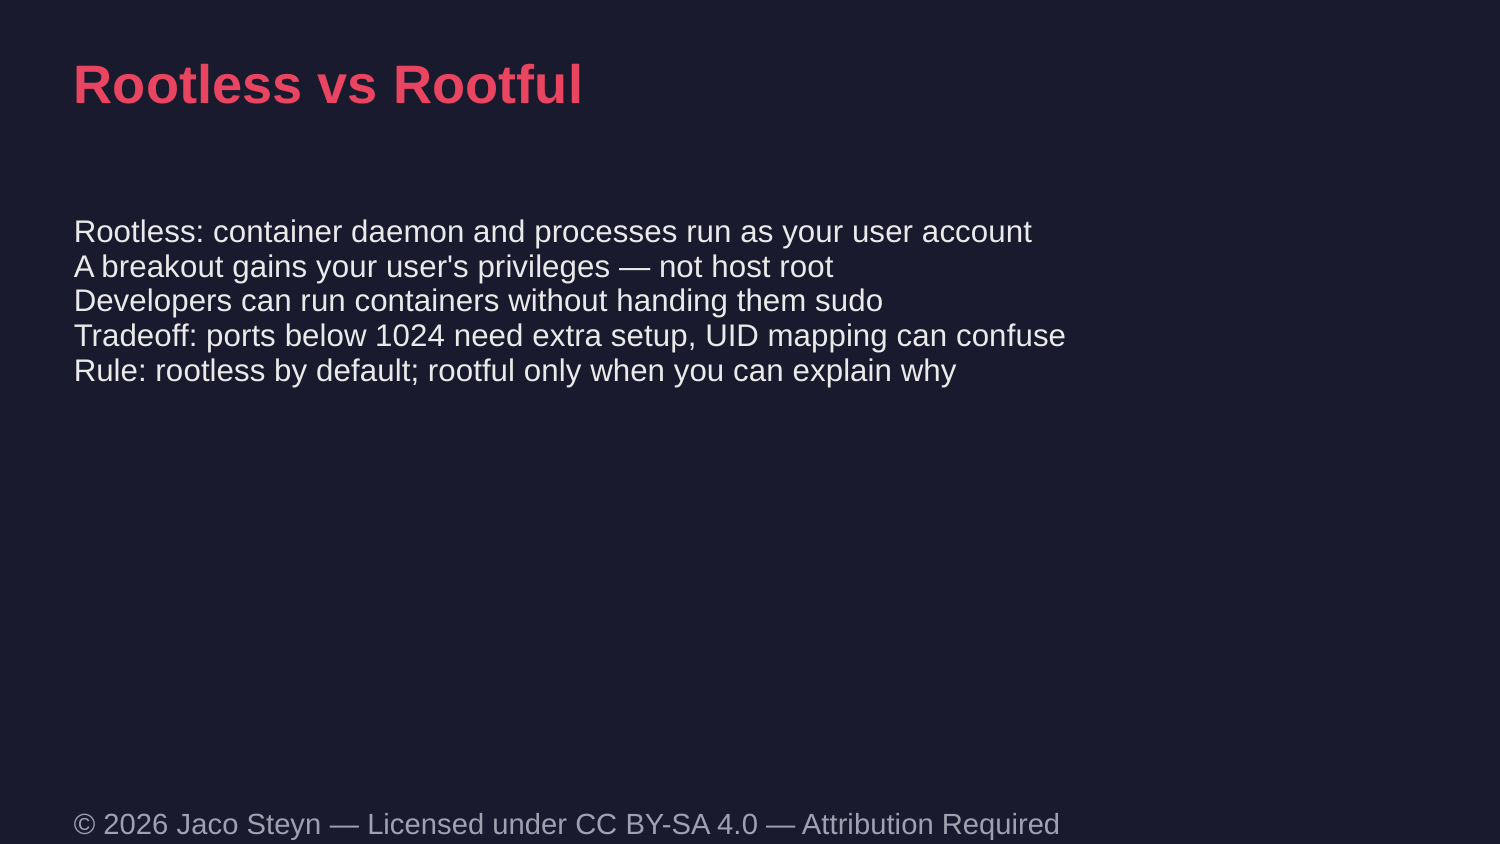

Rootless vs Rootful
Rootless: container daemon and processes run as your user account
A breakout gains your user's privileges — not host root
Developers can run containers without handing them sudo
Tradeoff: ports below 1024 need extra setup, UID mapping can confuse
Rule: rootless by default; rootful only when you can explain why
© 2026 Jaco Steyn — Licensed under CC BY-SA 4.0 — Attribution Required